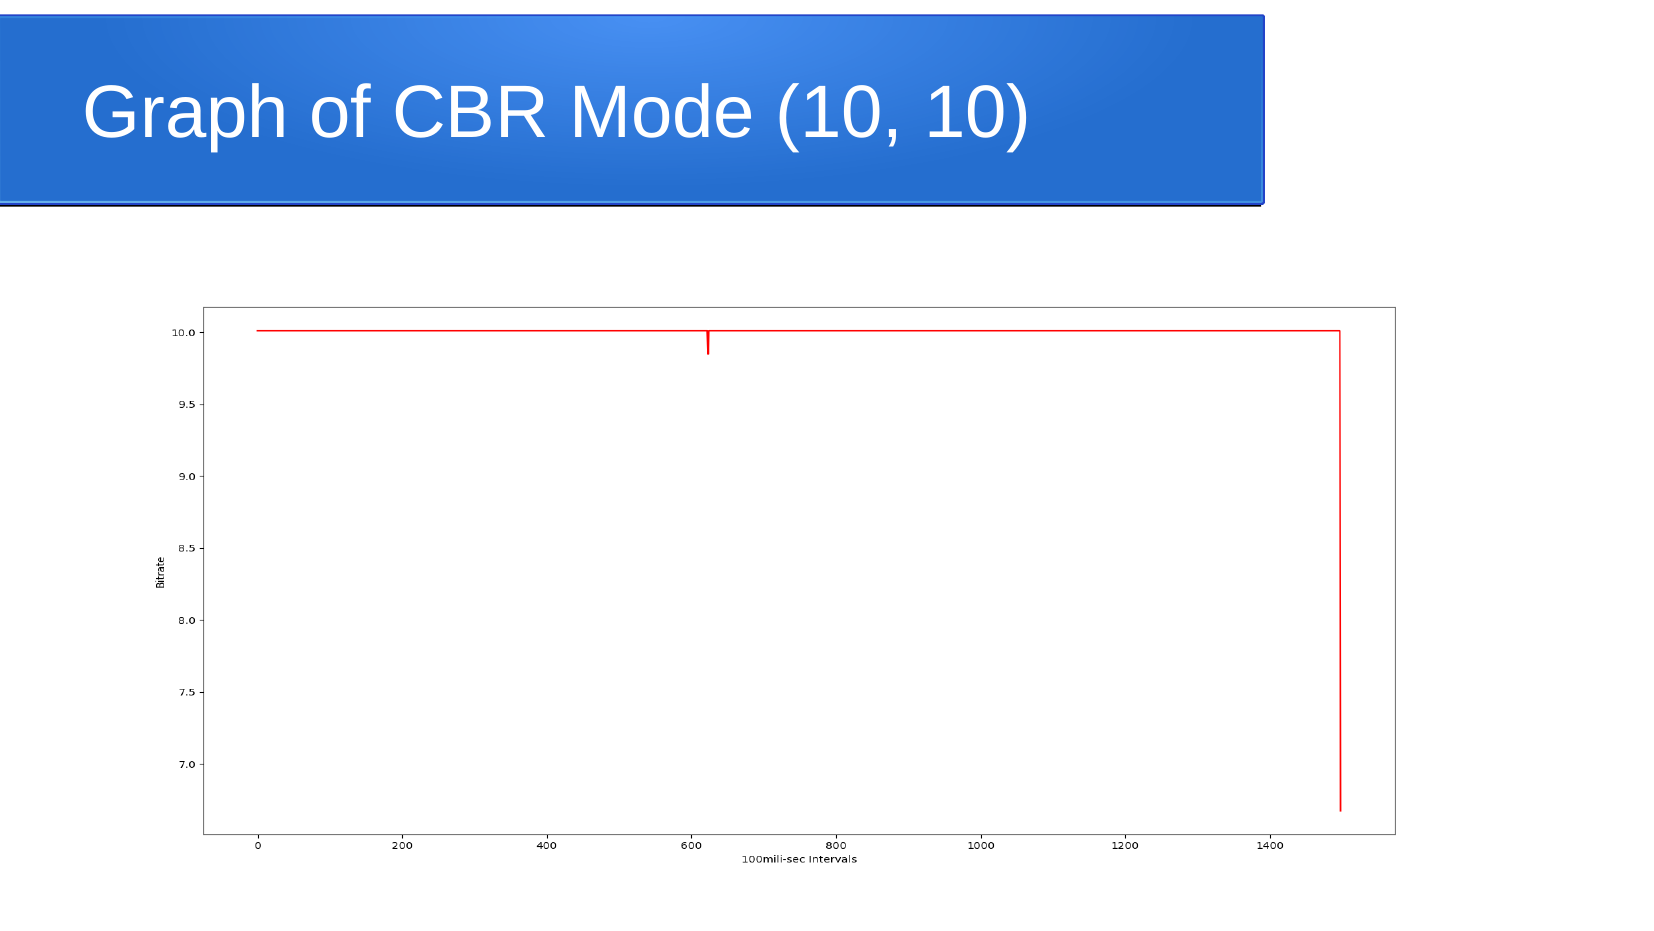

# Graph of CBR Mode (10, 10)